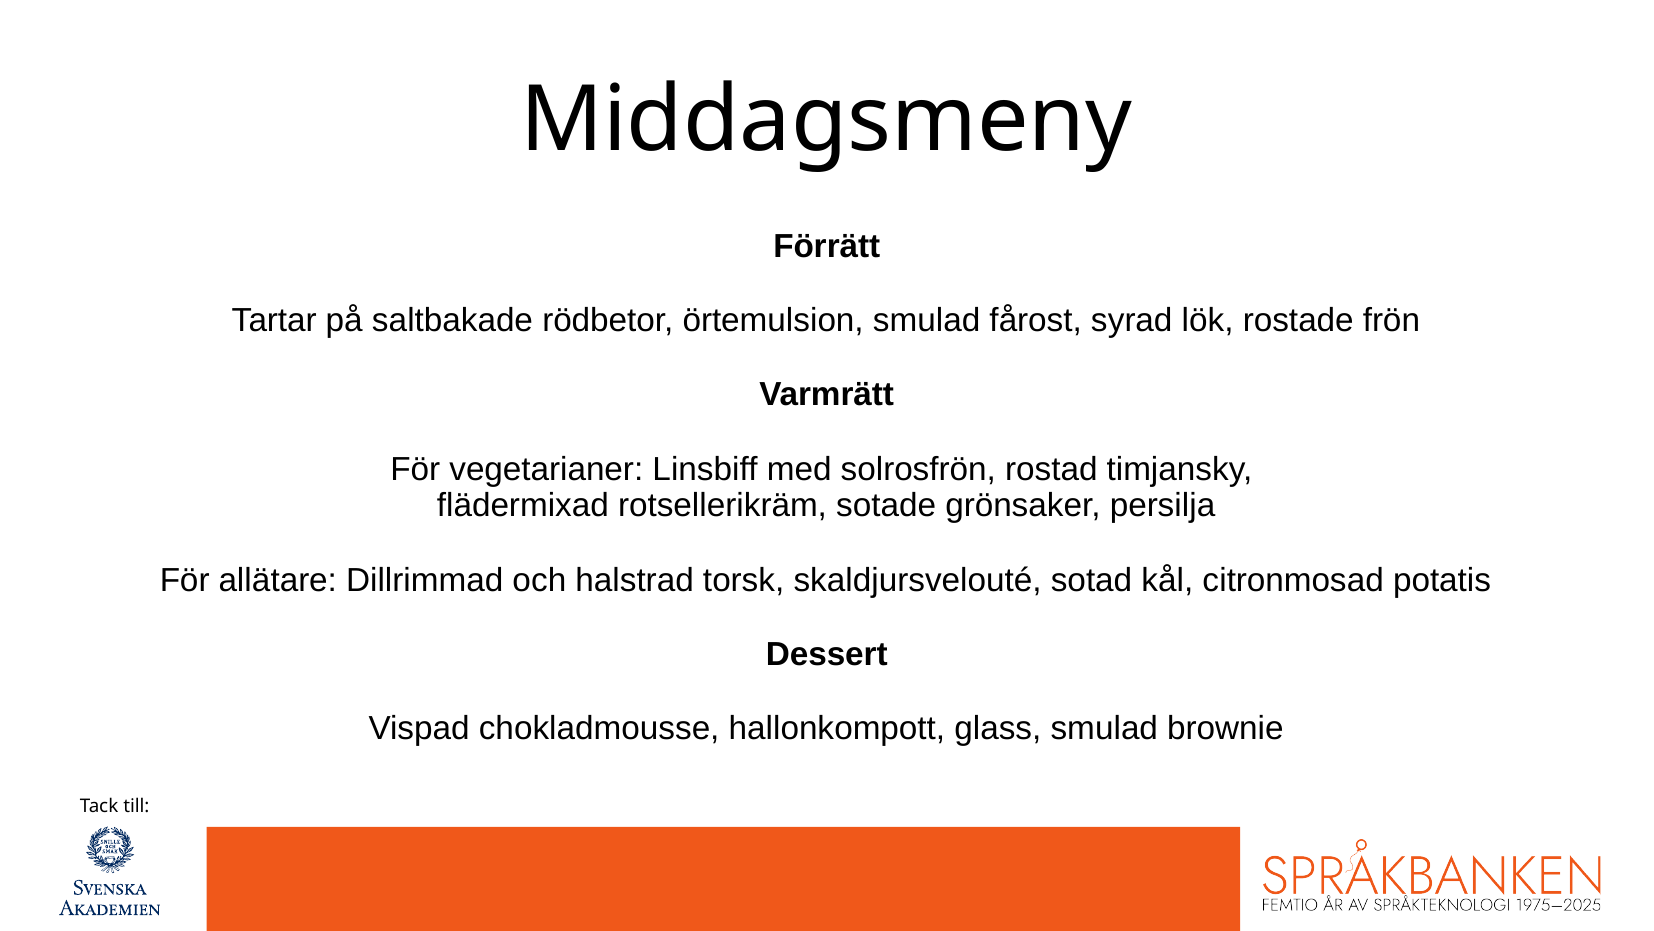

# Middagsmeny
Förrätt
Tartar på saltbakade rödbetor, örtemulsion, smulad fårost, syrad lök, rostade frön
Varmrätt
För vegetarianer: Linsbiff med solrosfrön, rostad timjansky,
flädermixad rotsellerikräm, sotade grönsaker, persilja
För allätare: Dillrimmad och halstrad torsk, skaldjursvelouté, sotad kål, citronmosad potatis
Dessert
Vispad chokladmousse, hallonkompott, glass, smulad brownie